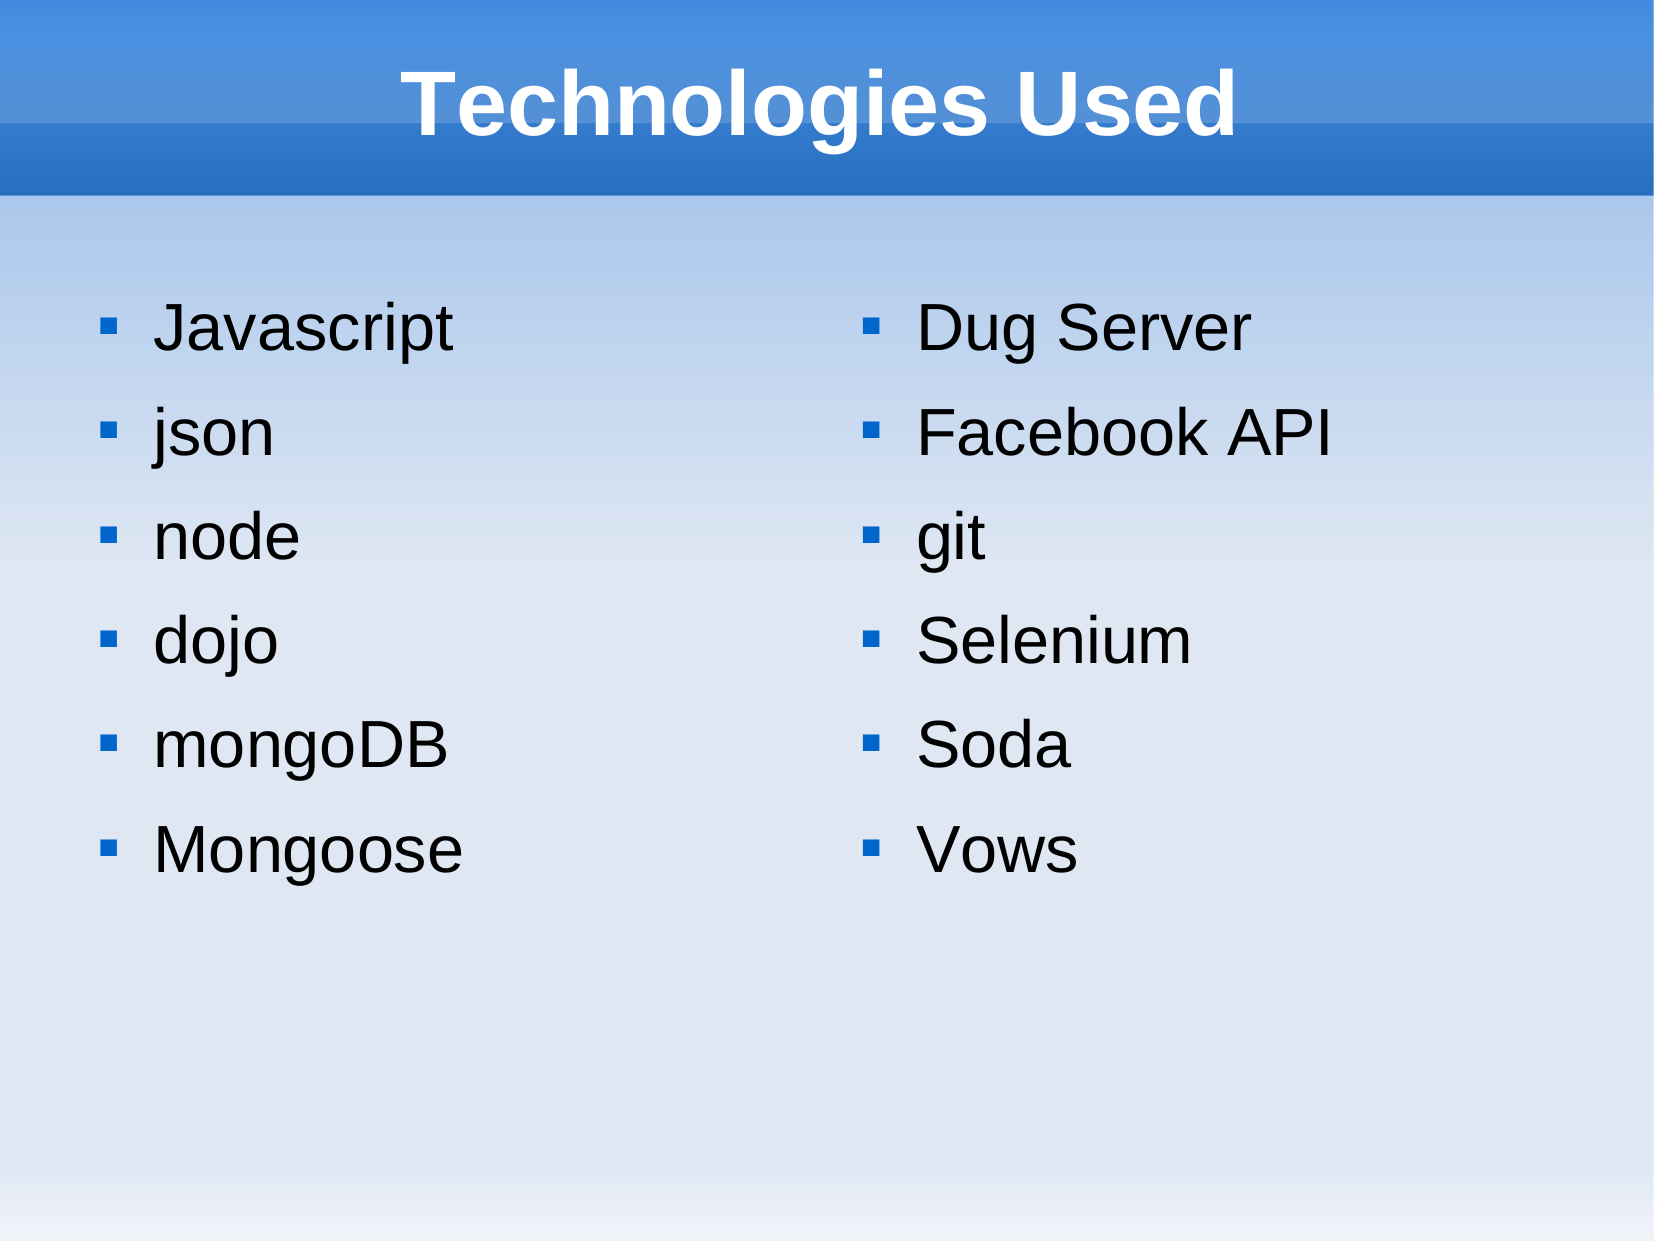

# Technologies Used
Javascript
json
node
dojo
mongoDB
Mongoose
Dug Server
Facebook API
git
Selenium
Soda
Vows